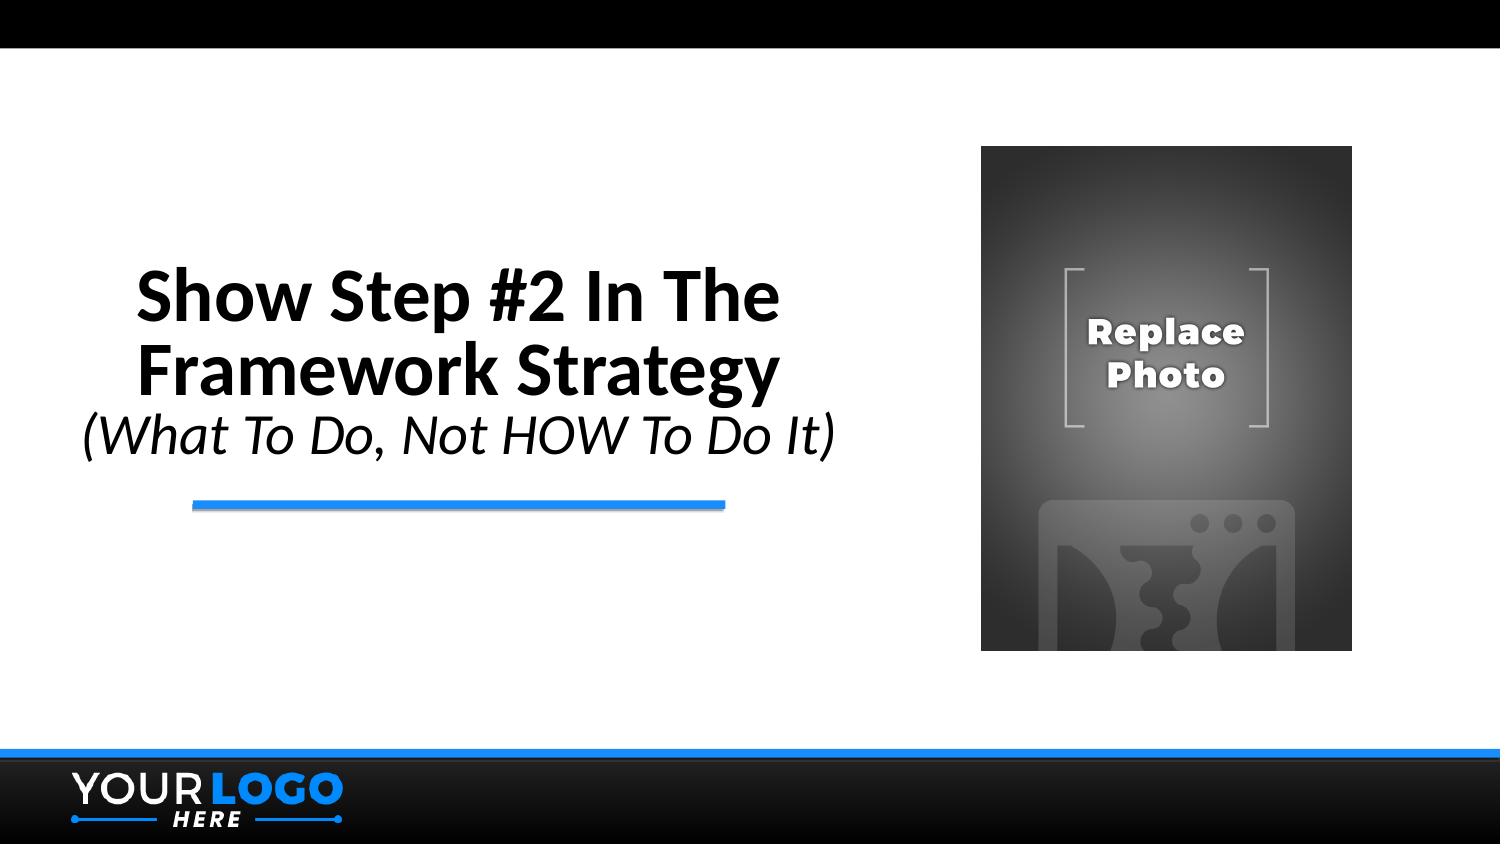

Show Step #2 In The Framework Strategy (What To Do, Not HOW To Do It)